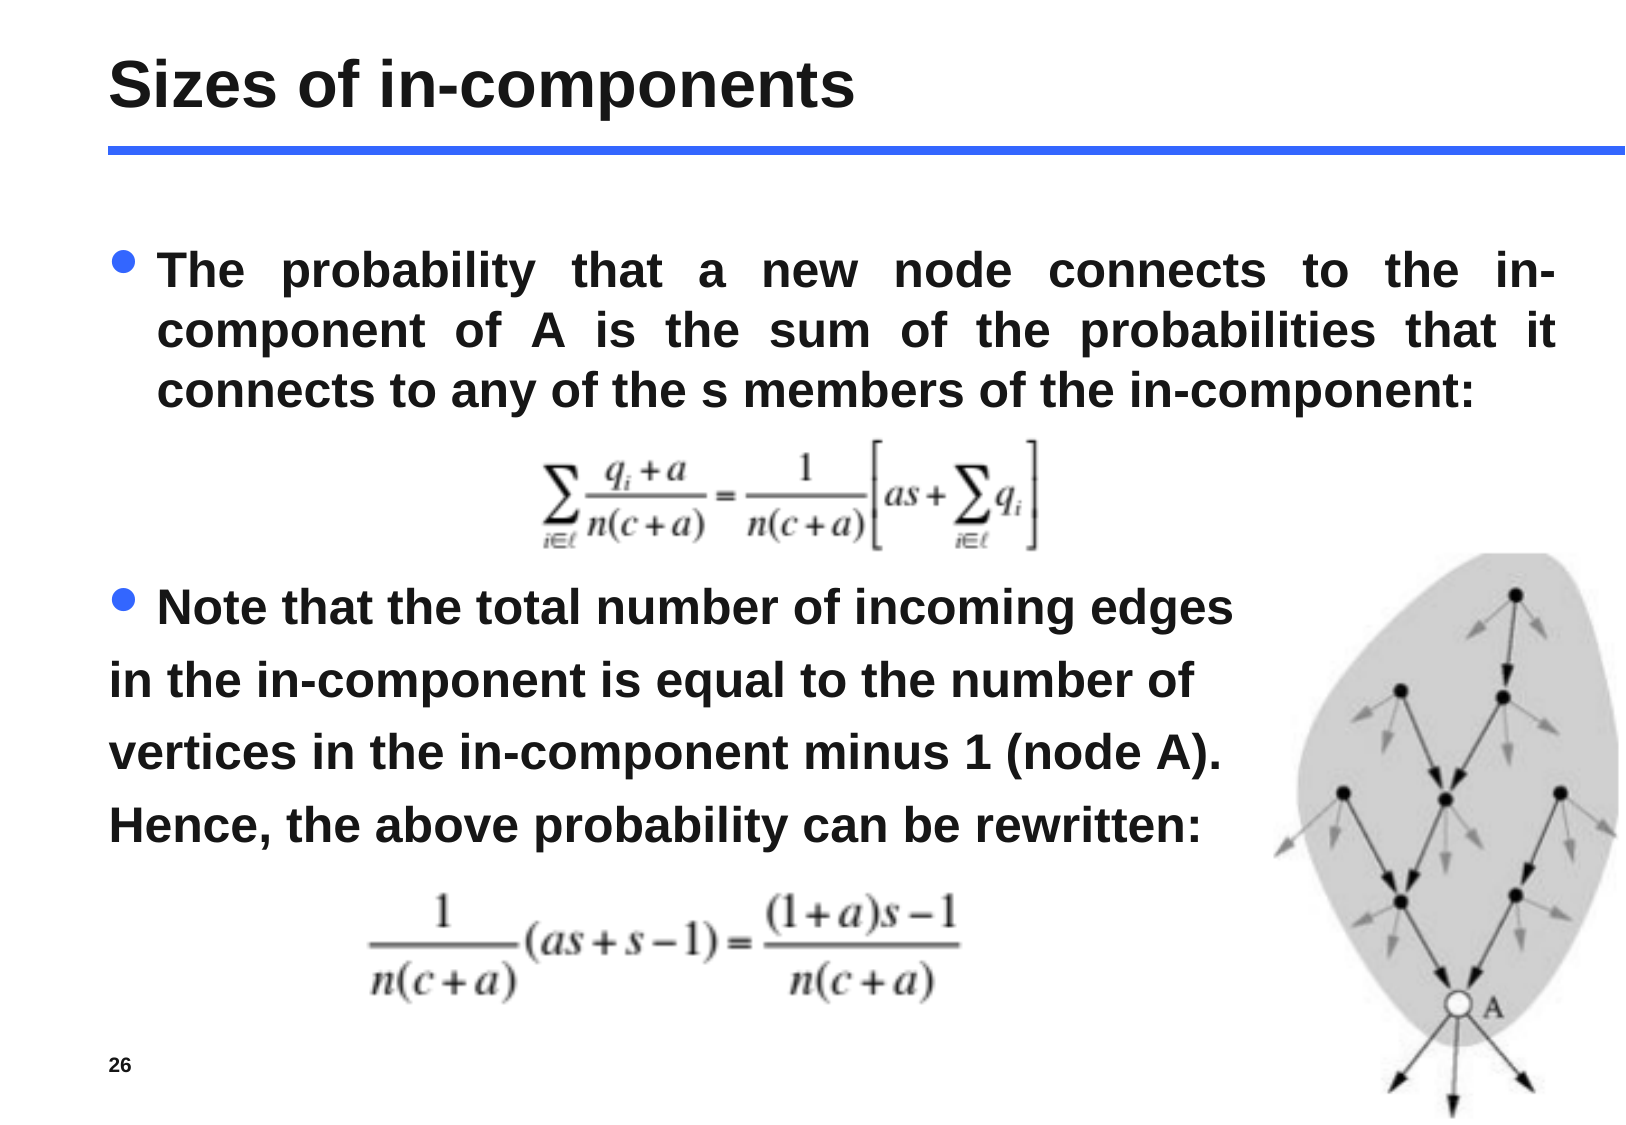

# Sizes of in-components
The probability that a new node connects to the in-component of A is the sum of the probabilities that it connects to any of the s members of the in-component:
Note that the total number of incoming edges
in the in-component is equal to the number of
vertices in the in-component minus 1 (node A).
Hence, the above probability can be rewritten: